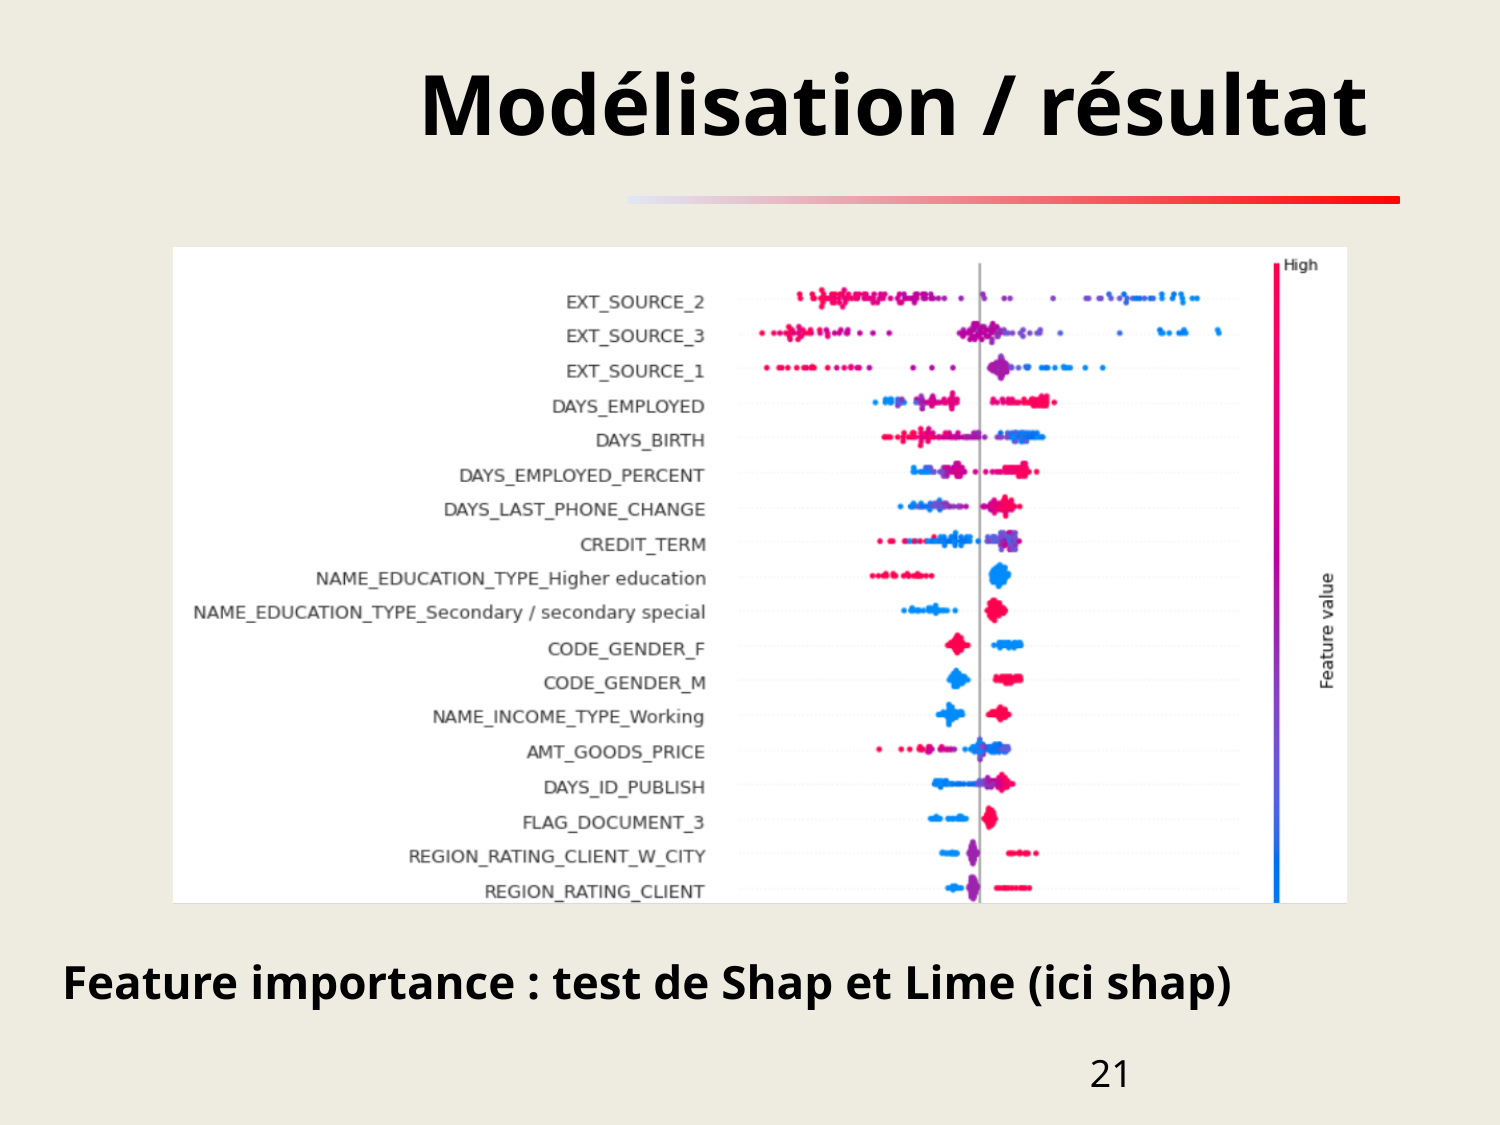

# Modélisation / résultat
Feature importance : test de Shap et Lime (ici shap)